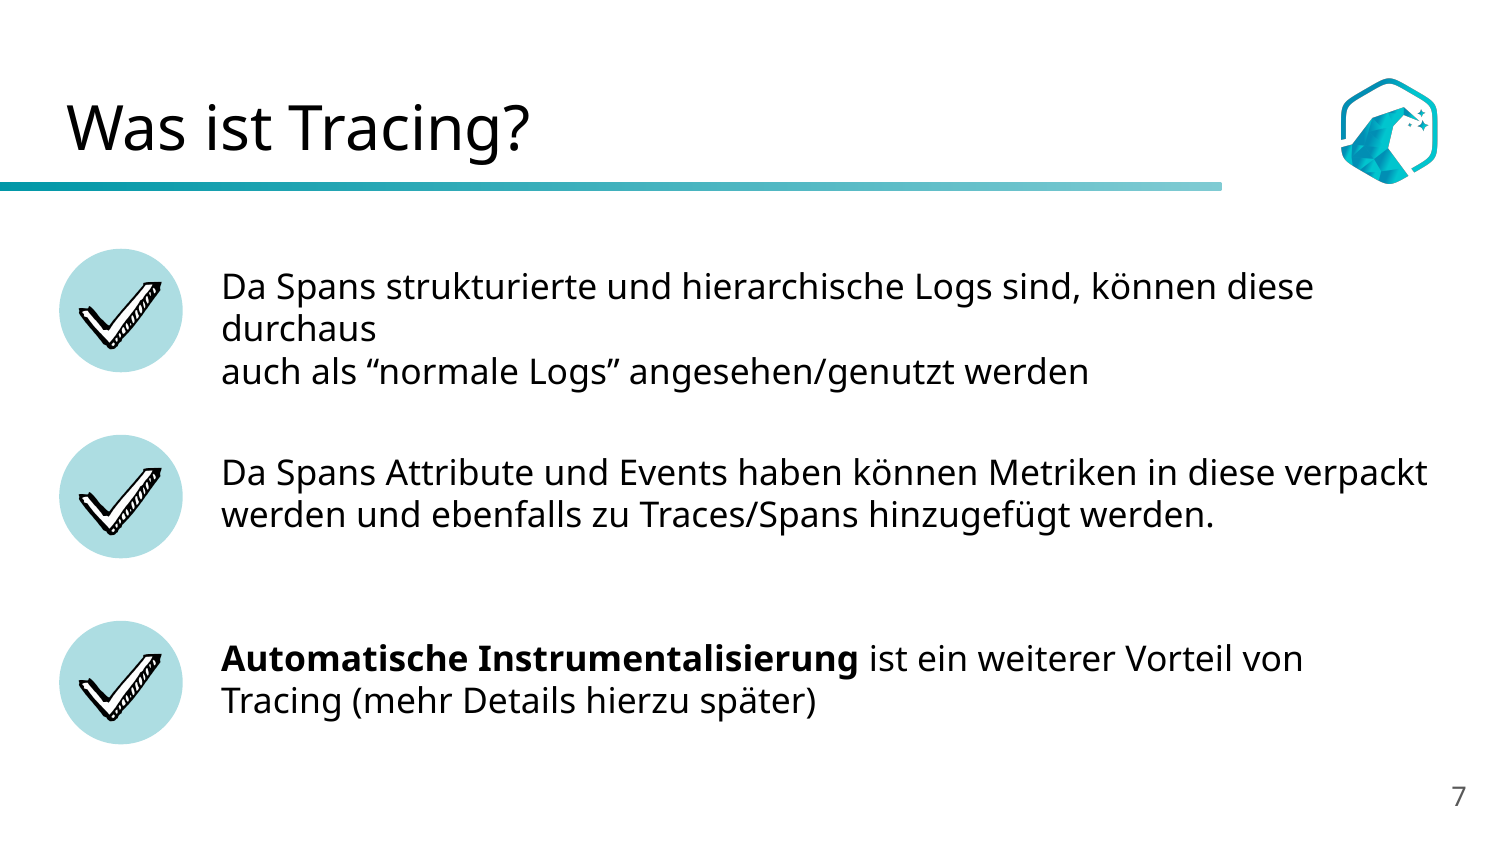

# Was ist Tracing?
Da Spans strukturierte und hierarchische Logs sind, können diese durchaus
auch als “normale Logs” angesehen/genutzt werden
Da Spans Attribute und Events haben können Metriken in diese verpackt
werden und ebenfalls zu Traces/Spans hinzugefügt werden.
Automatische Instrumentalisierung ist ein weiterer Vorteil von Tracing (mehr Details hierzu später)